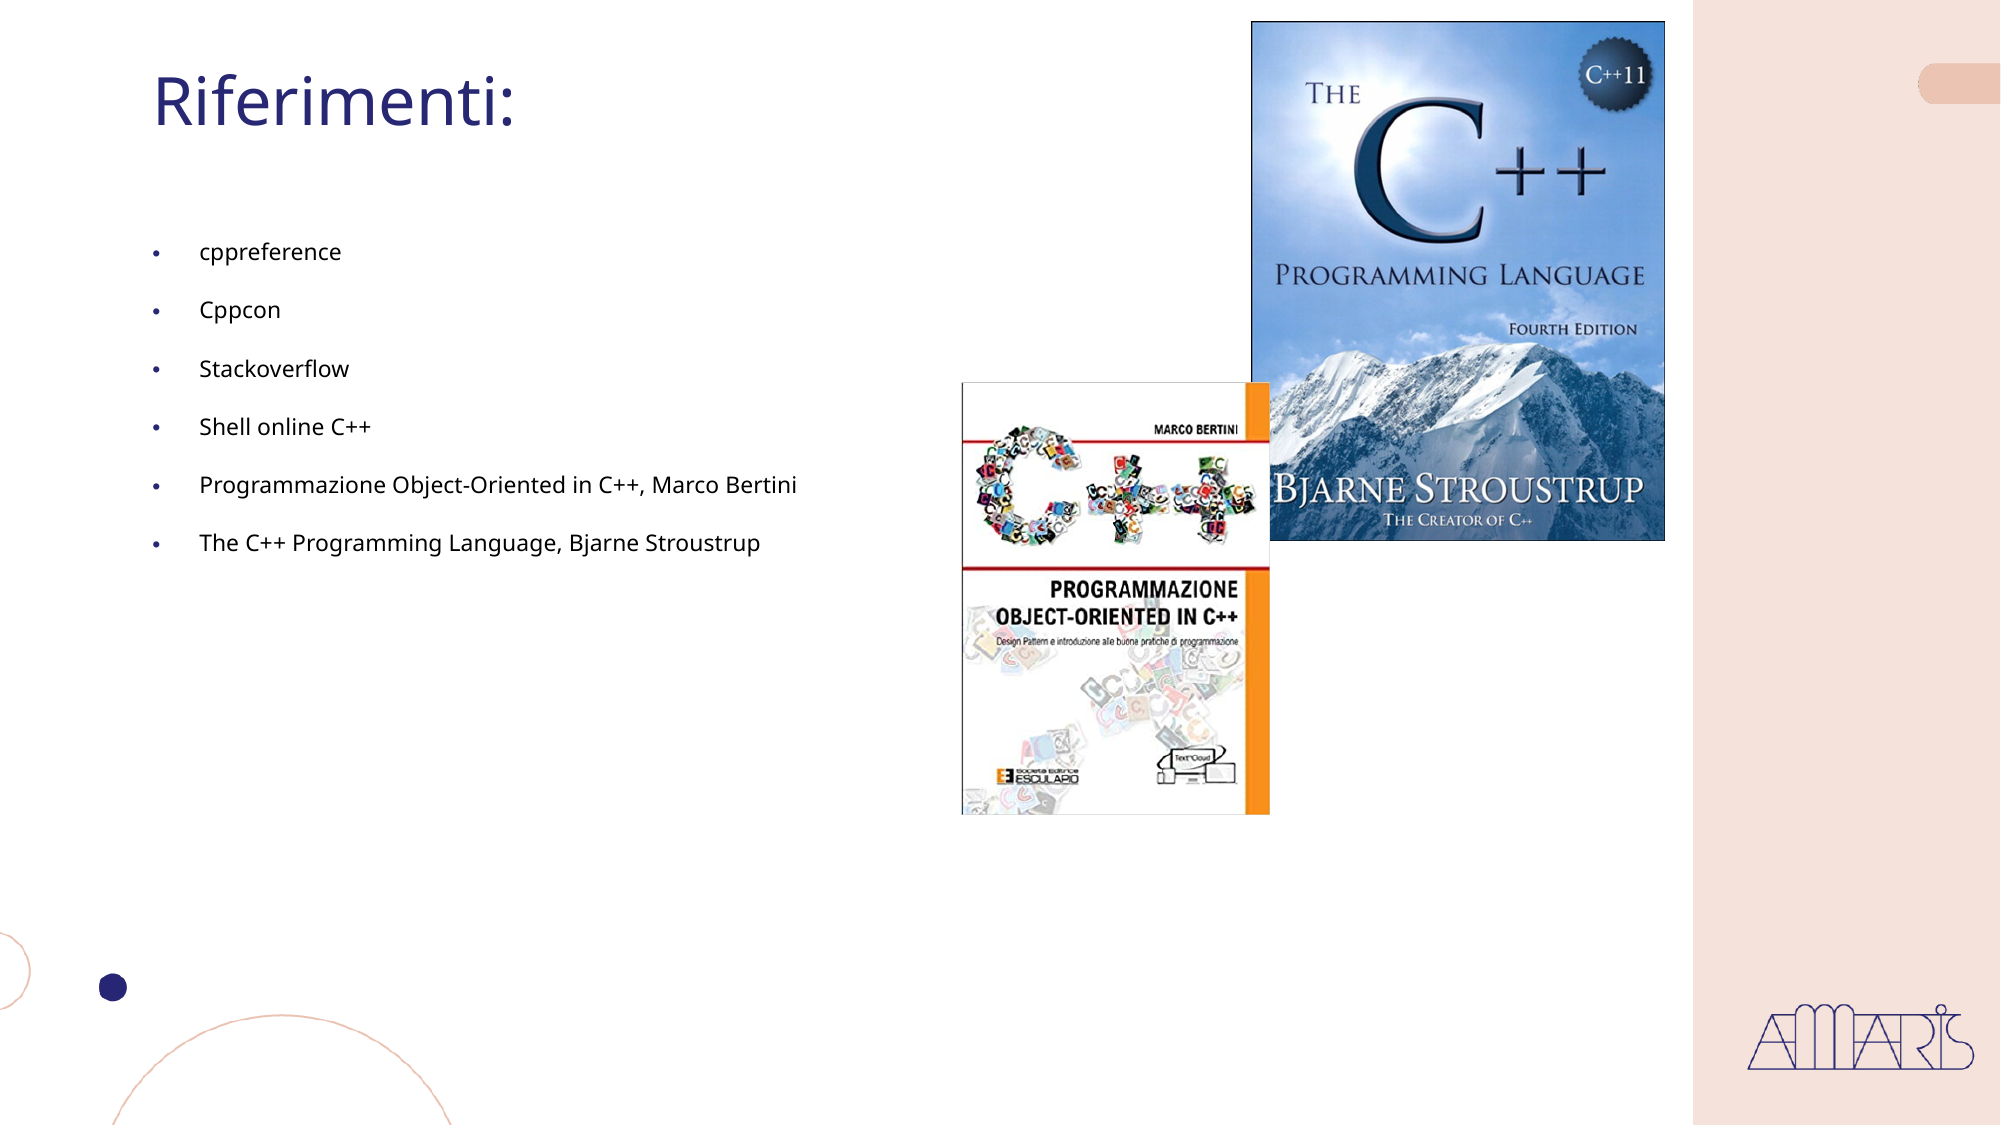

# Riferimenti:
cppreference
Cppcon
Stackoverflow
Shell online C++
Programmazione Object-Oriented in C++, Marco Bertini
The C++ Programming Language, Bjarne Stroustrup